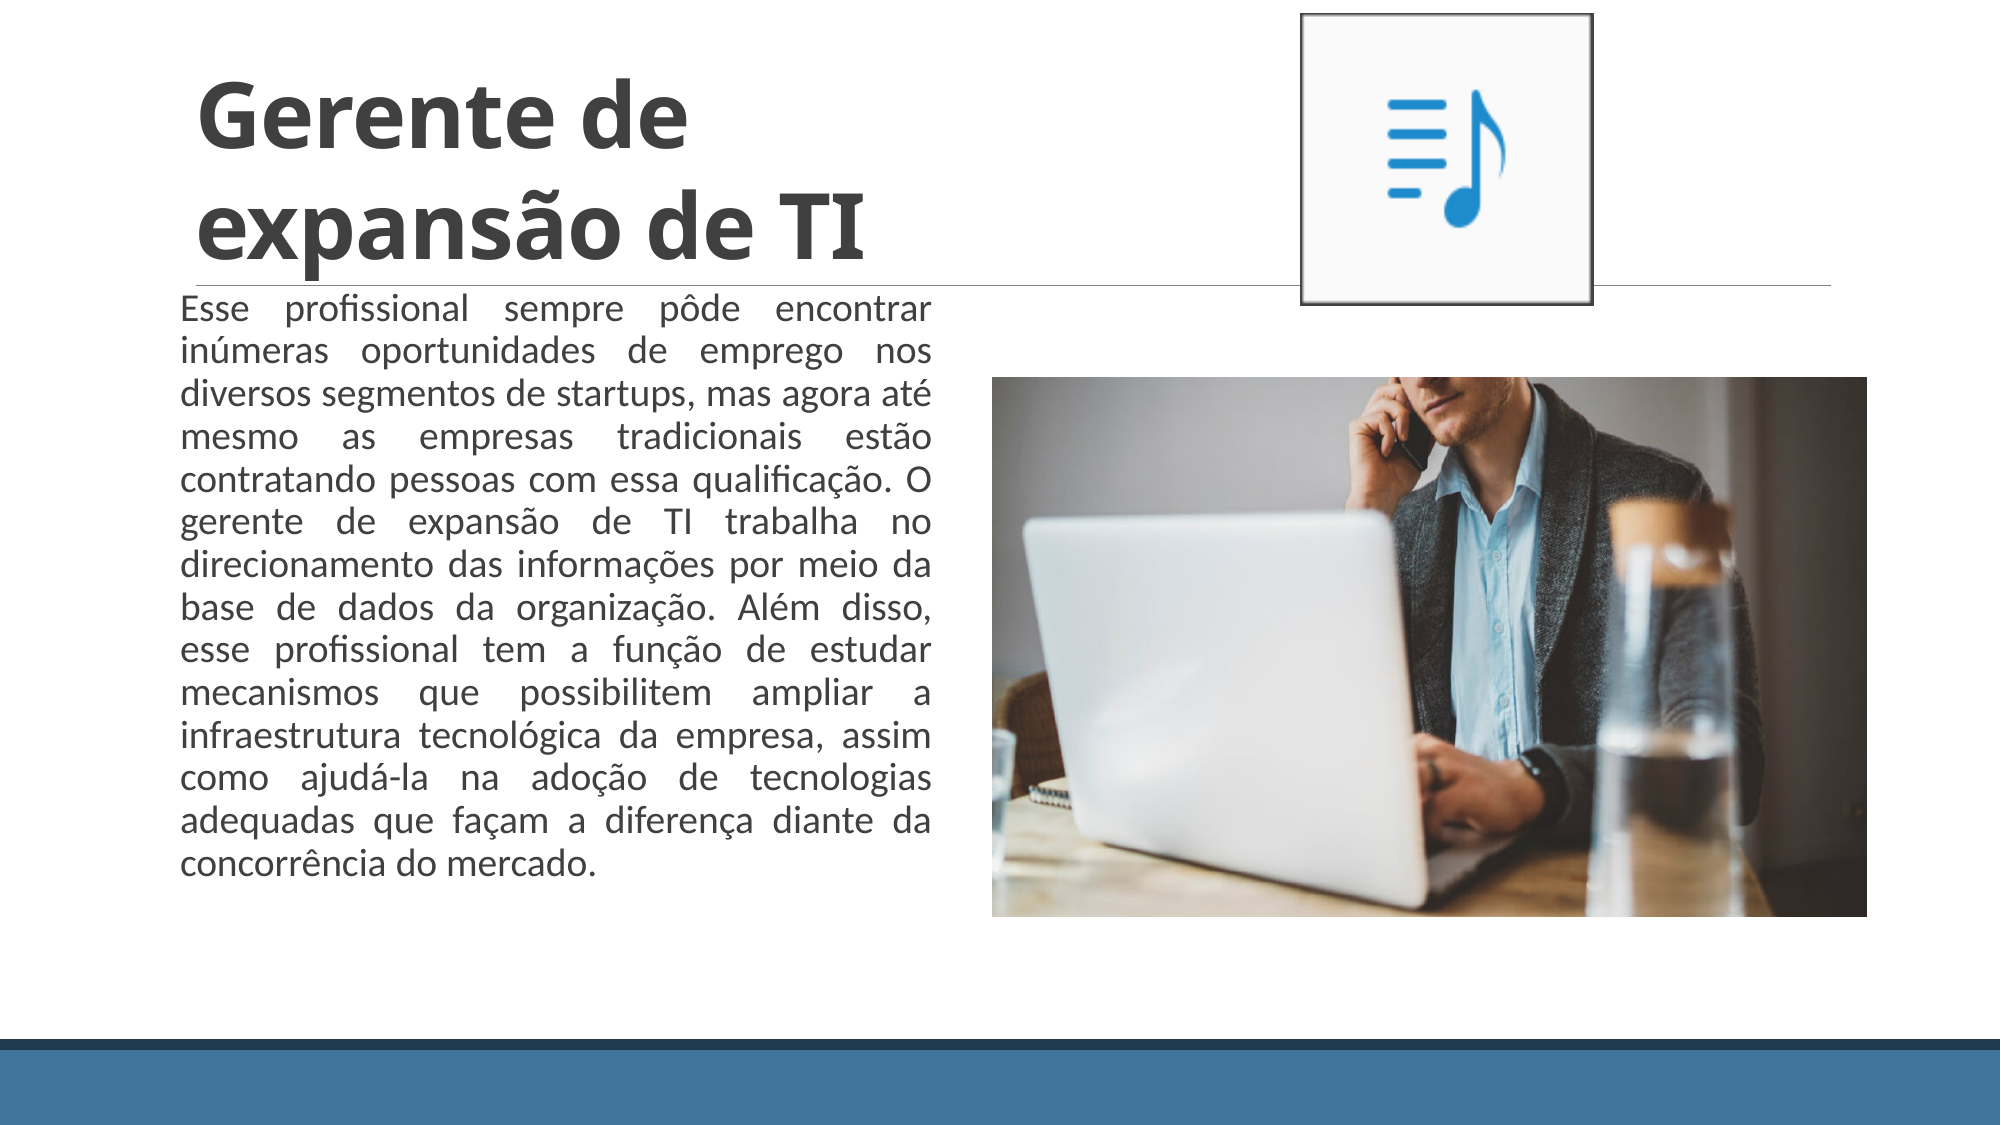

# Gerente de expansão de TI
Esse profissional sempre pôde encontrar inúmeras oportunidades de emprego nos diversos segmentos de startups, mas agora até mesmo as empresas tradicionais estão contratando pessoas com essa qualificação. O gerente de expansão de TI trabalha no direcionamento das informações por meio da base de dados da organização. Além disso, esse profissional tem a função de estudar mecanismos que possibilitem ampliar a infraestrutura tecnológica da empresa, assim como ajudá-la na adoção de tecnologias adequadas que façam a diferença diante da concorrência do mercado.